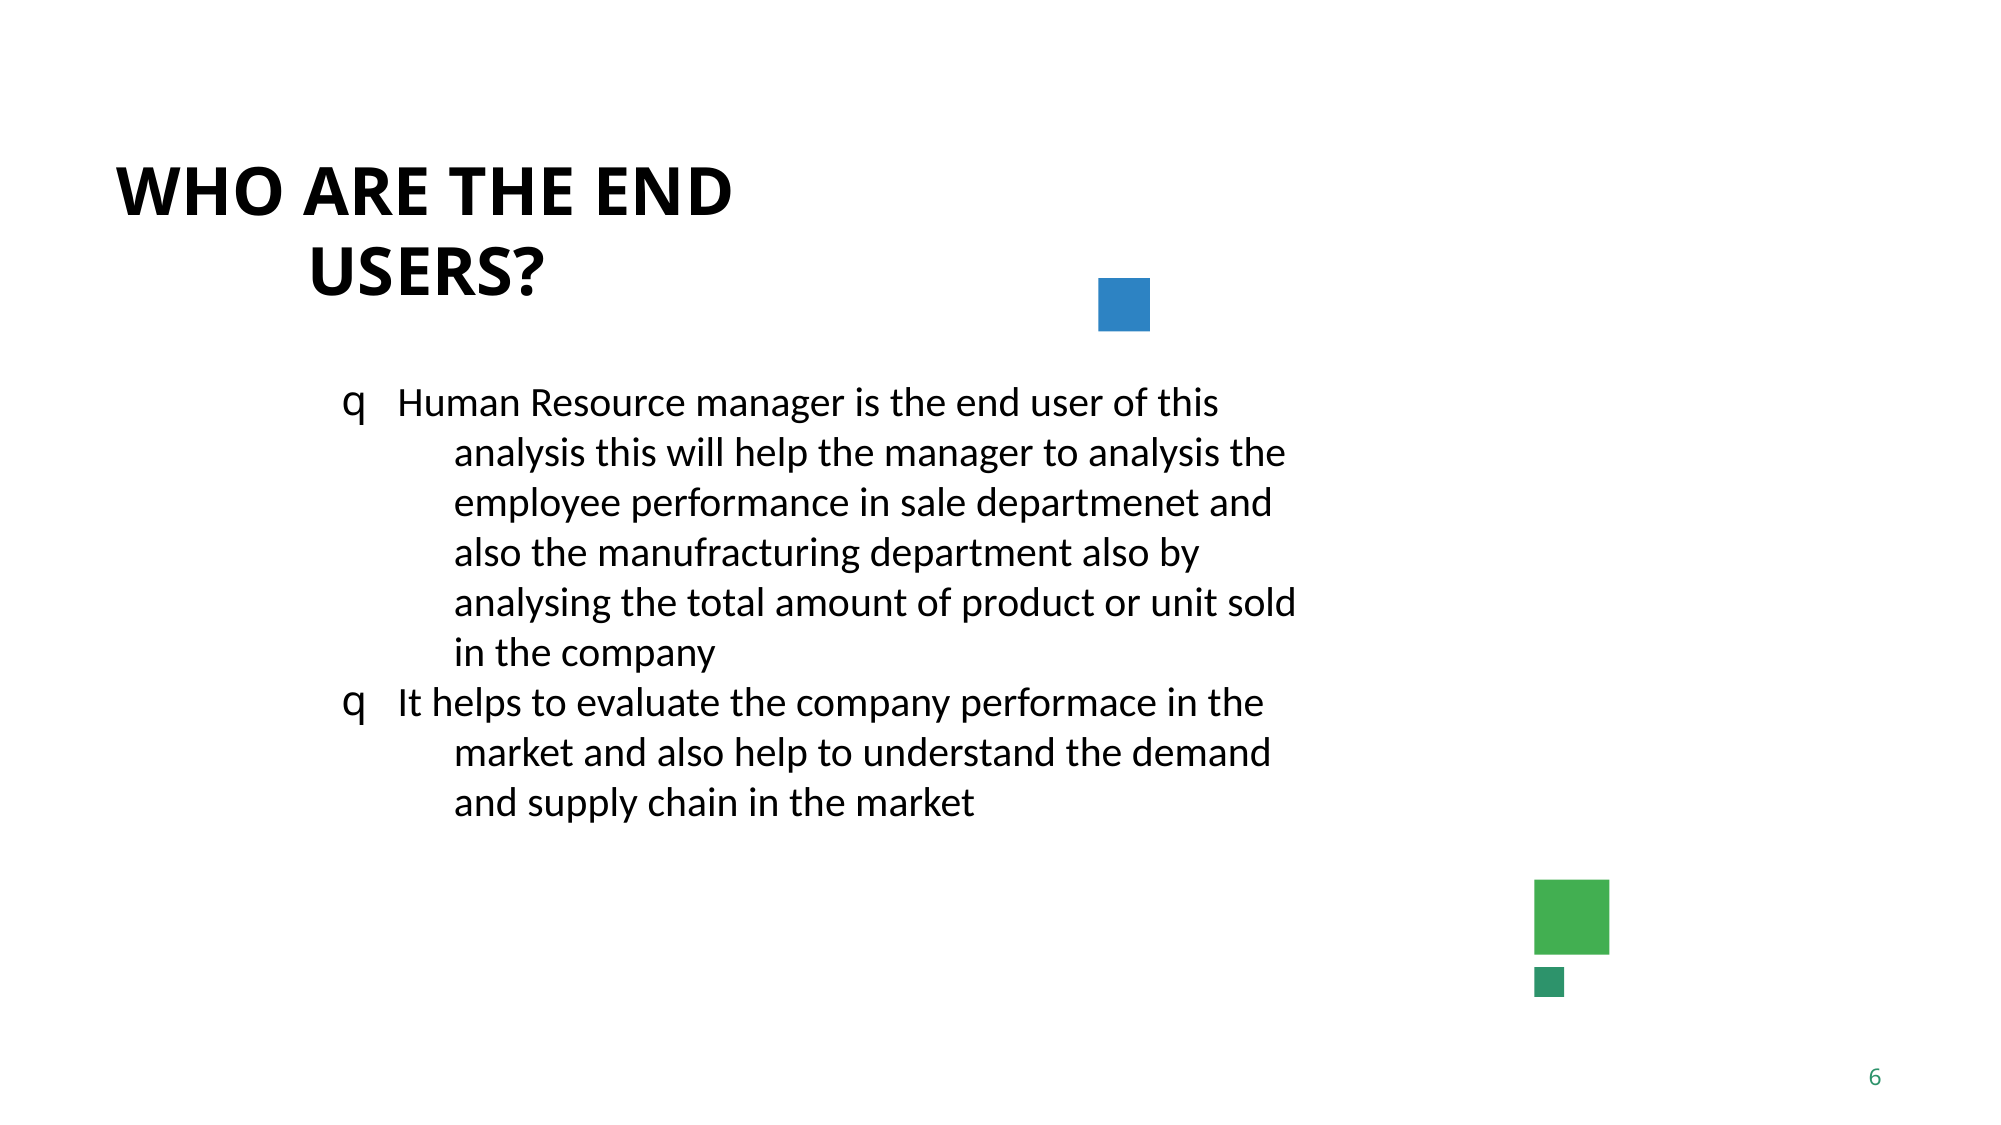

# WHO ARE THE END USERS?
Human Resource manager is the end user of this analysis this will help the manager to analysis the employee performance in sale departmenet and also the manufracturing department also by analysing the total amount of product or unit sold in the company
It helps to evaluate the company performace in the market and also help to understand the demand and supply chain in the market